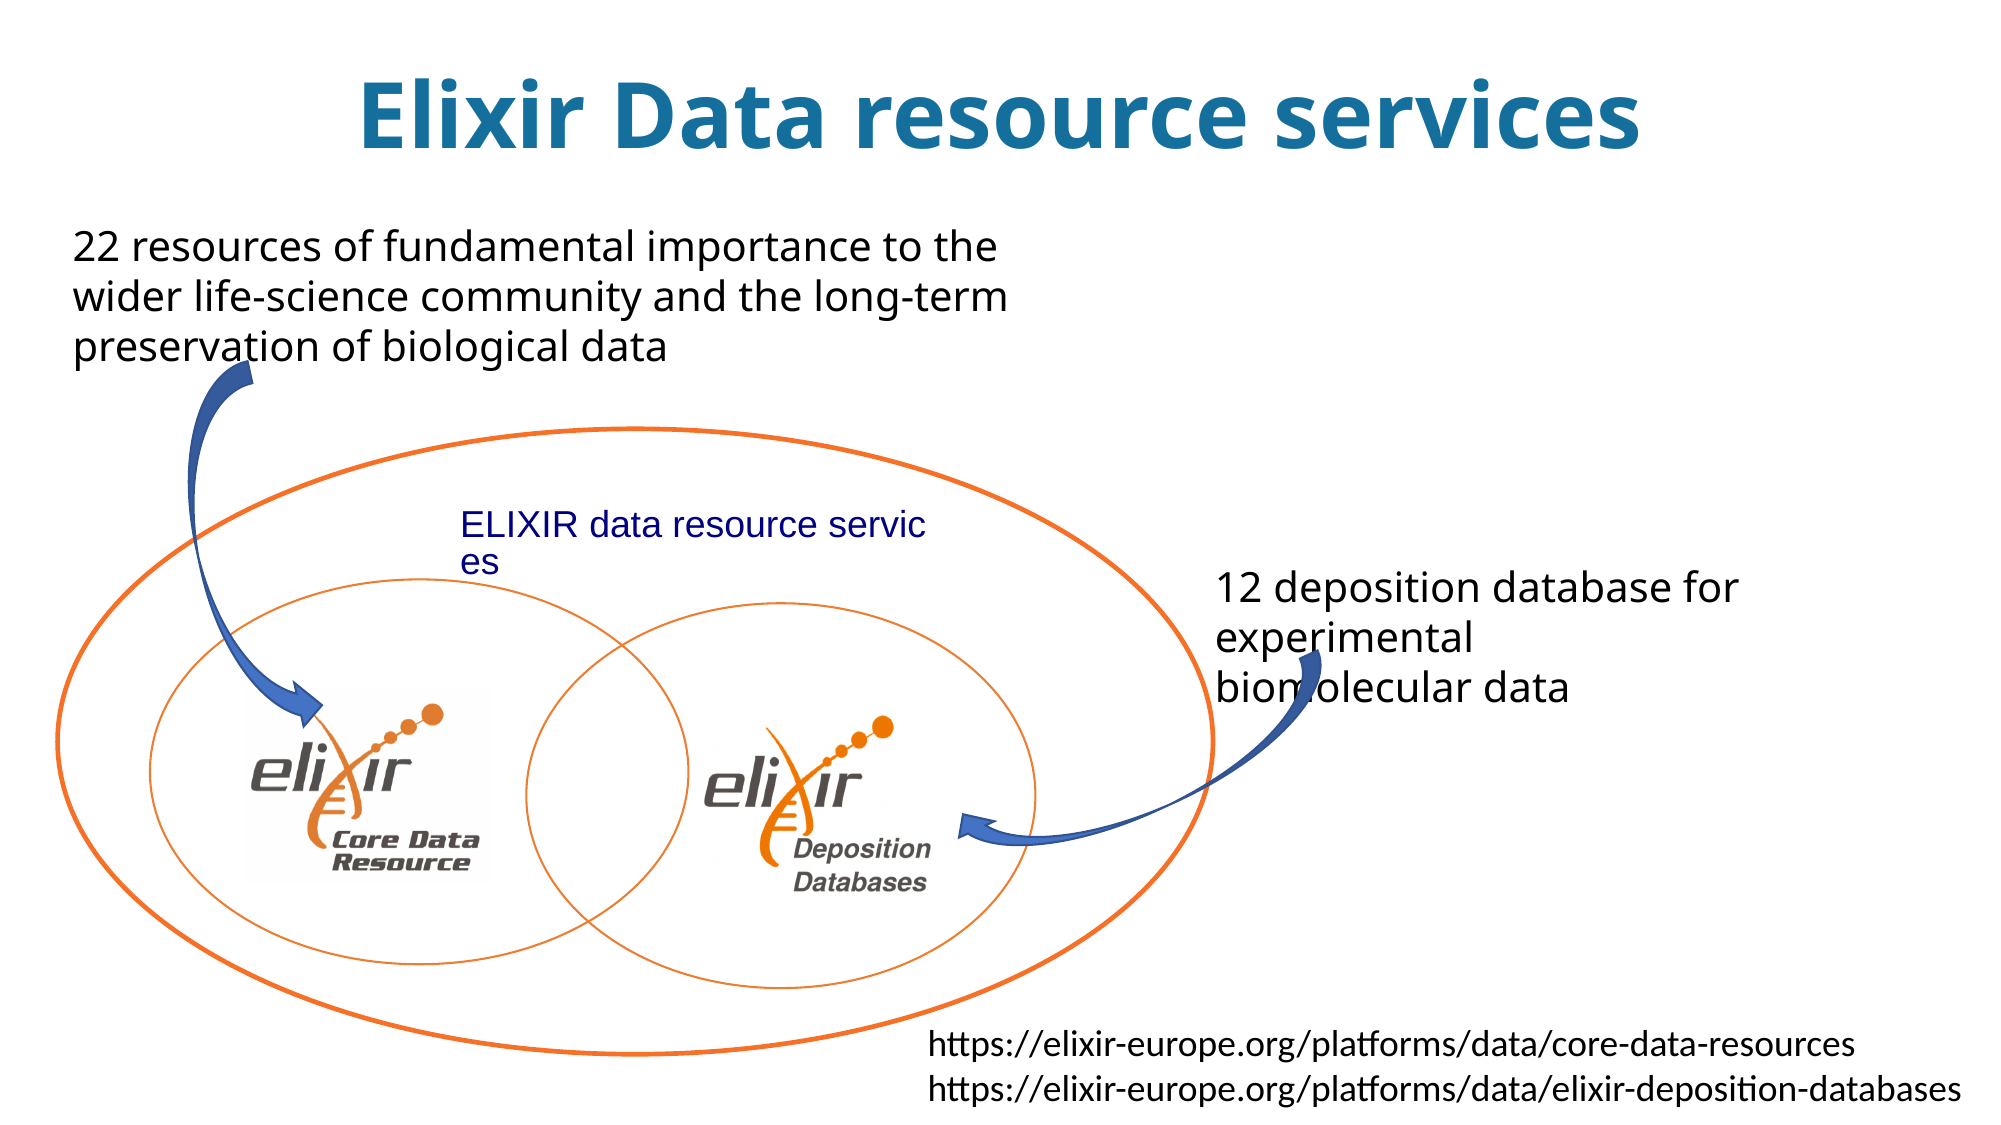

Elixir Data resource services
22 resources of fundamental importance to the wider life-science community and the long-term preservation of biological data
ELIXIR data resource services
12 deposition database for experimental
biomolecular data
https://elixir-europe.org/platforms/data/core-data-resources
https://elixir-europe.org/platforms/data/elixir-deposition-databases